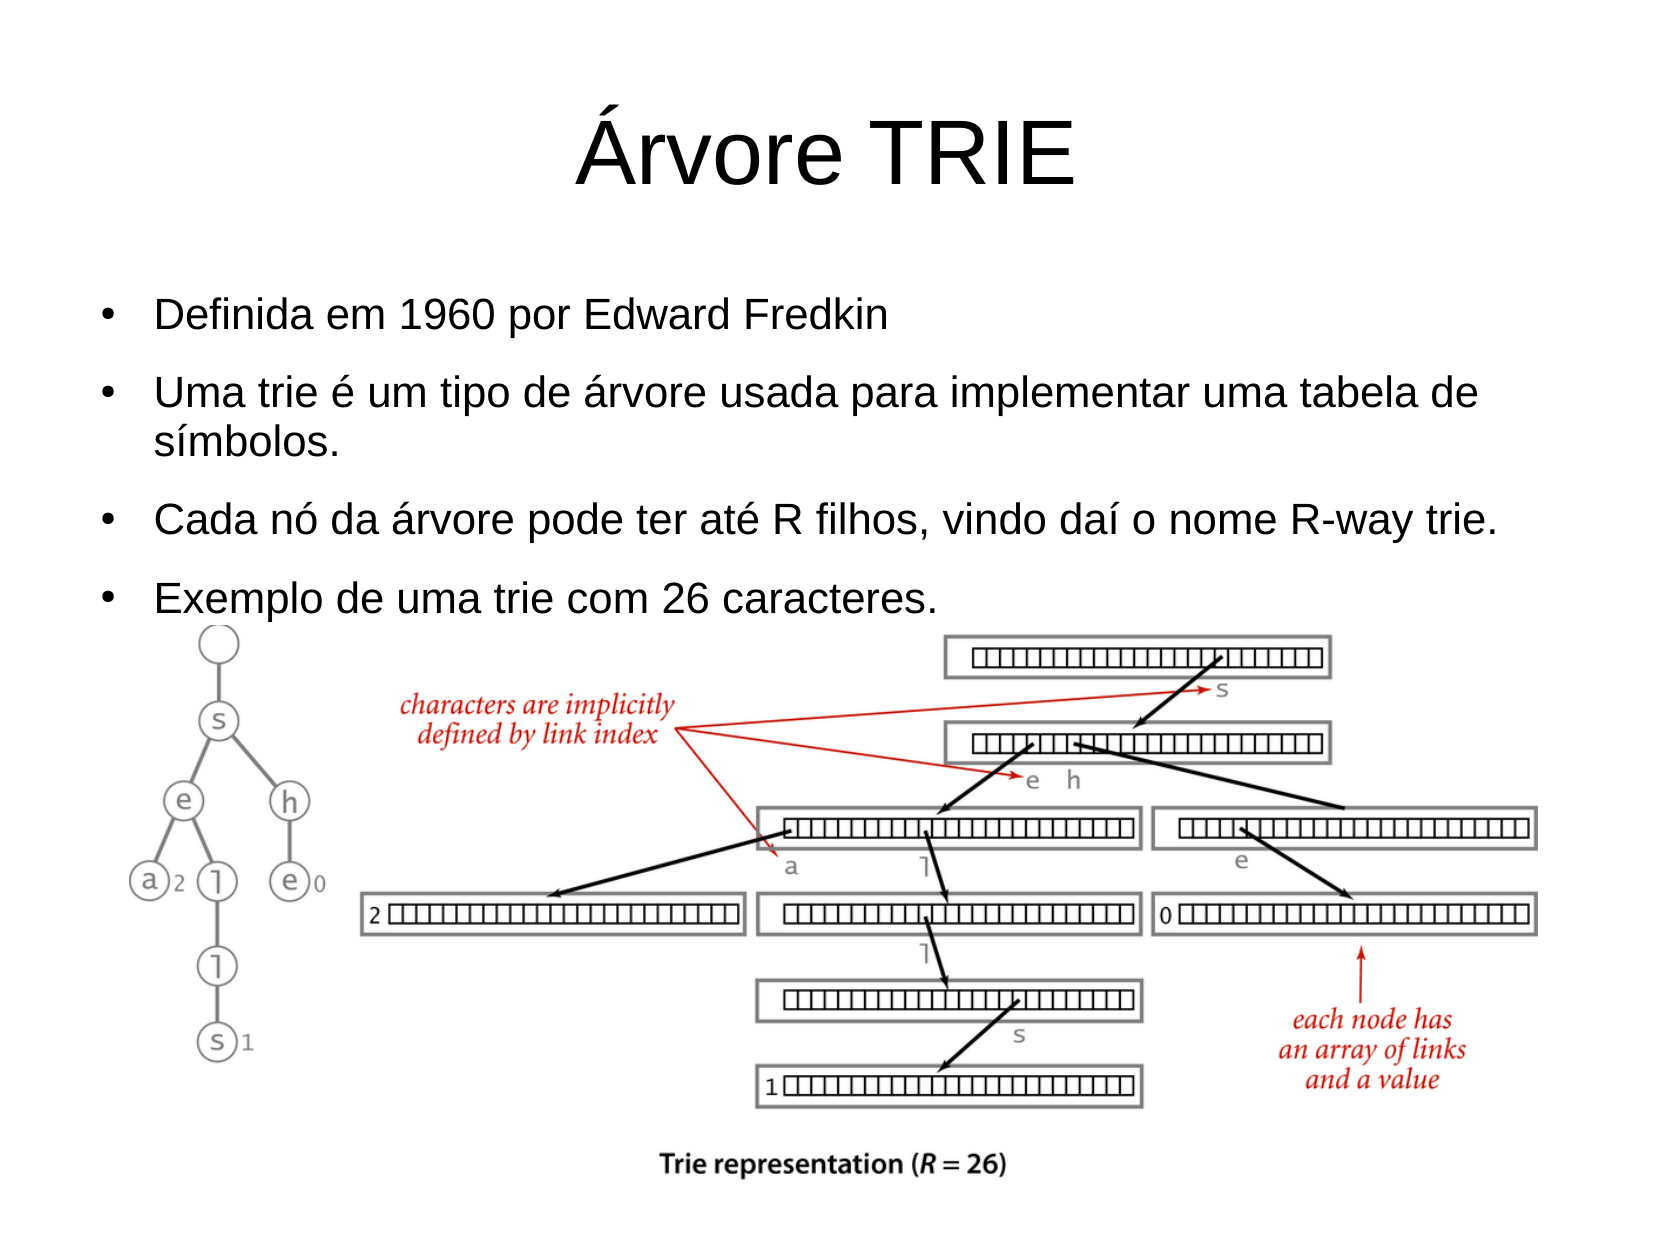

# Árvore TRIE
Definida em 1960 por Edward Fredkin
Uma trie é um tipo de árvore usada para implementar uma tabela de símbolos.
Cada nó da árvore pode ter até R filhos, vindo daí o nome R-way trie.
Exemplo de uma trie com 26 caracteres.